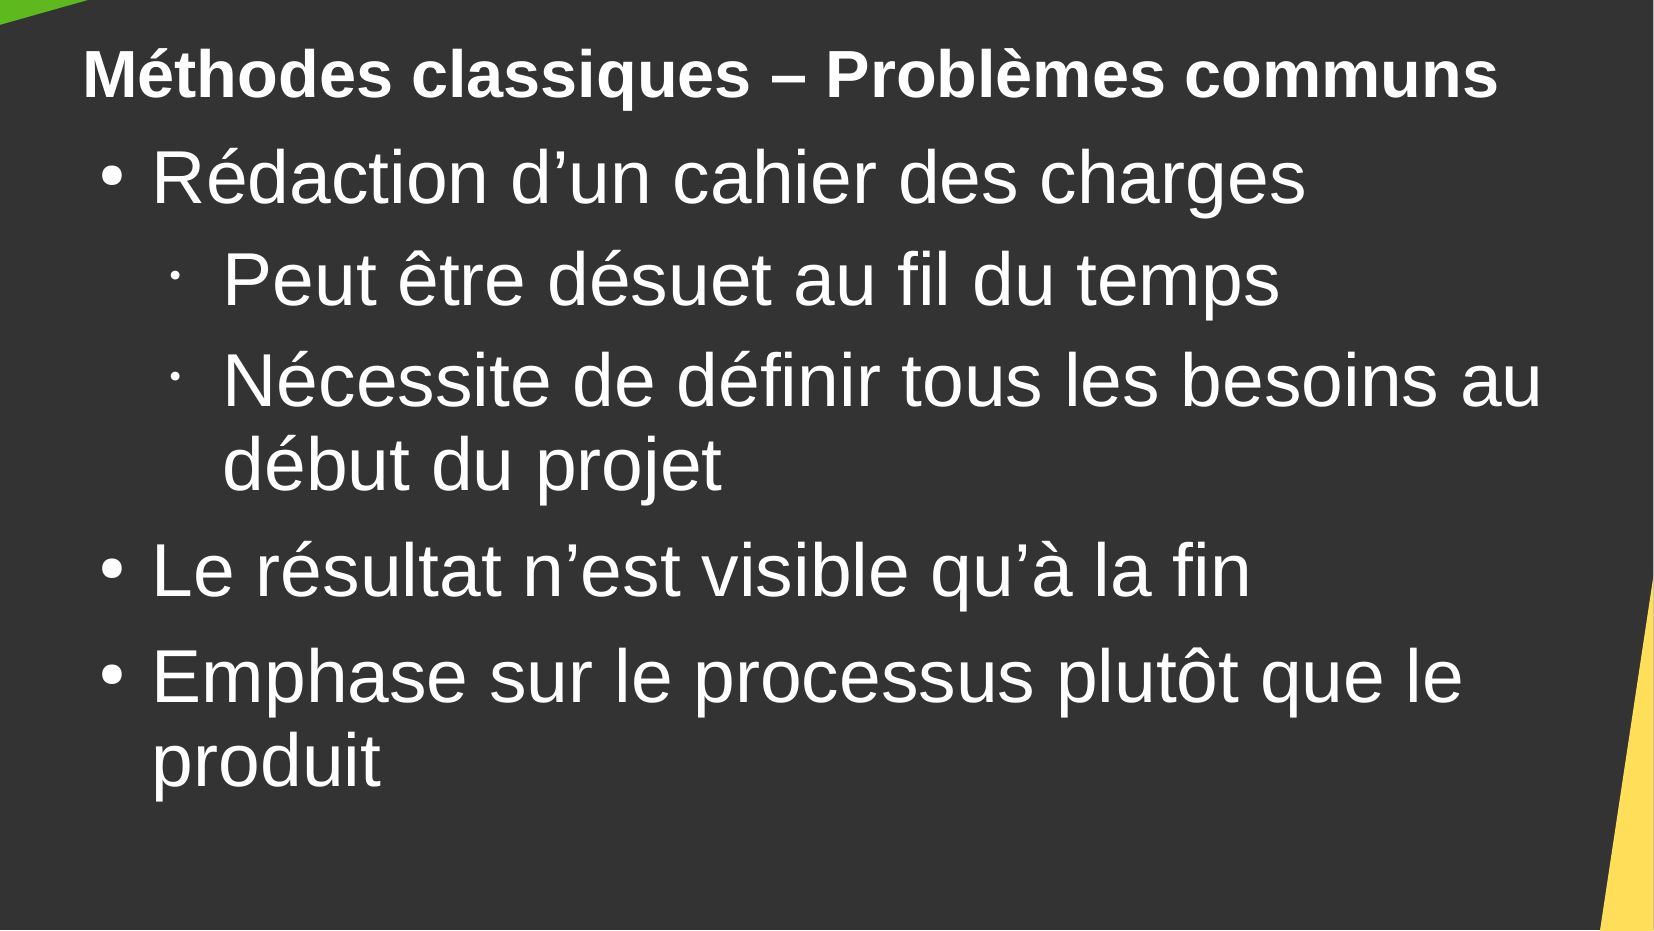

# Méthodes classiques – Problèmes communs
Rédaction d’un cahier des charges
Peut être désuet au fil du temps
Nécessite de définir tous les besoins au début du projet
Le résultat n’est visible qu’à la fin
Emphase sur le processus plutôt que le produit